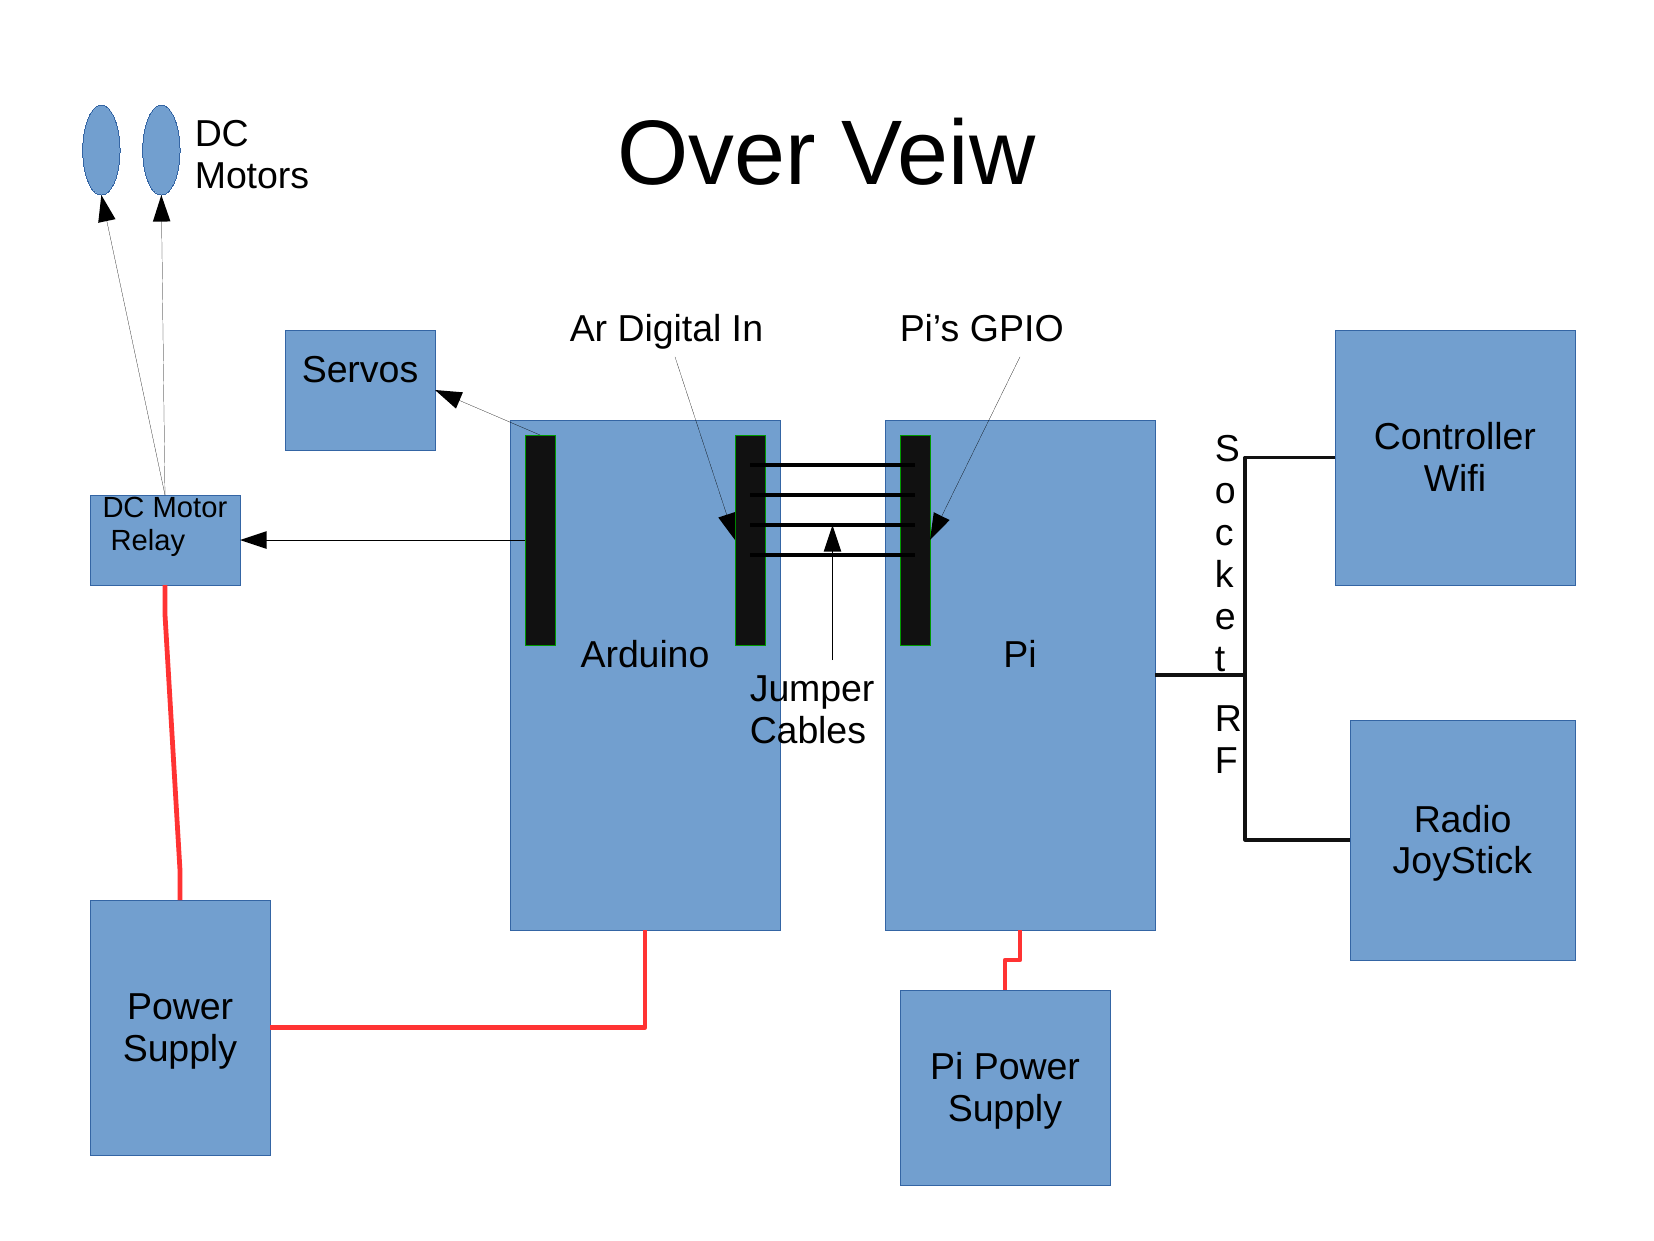

# Over Veiw
DC Motors
Ar Digital In
Pi’s GPIO
Servos
Controller
Wifi
Arduino
Pi
Socket
DC Motor
 Relay
Jumper Cables
RF
Radio
JoyStick
Power
Supply
Pi Power
Supply